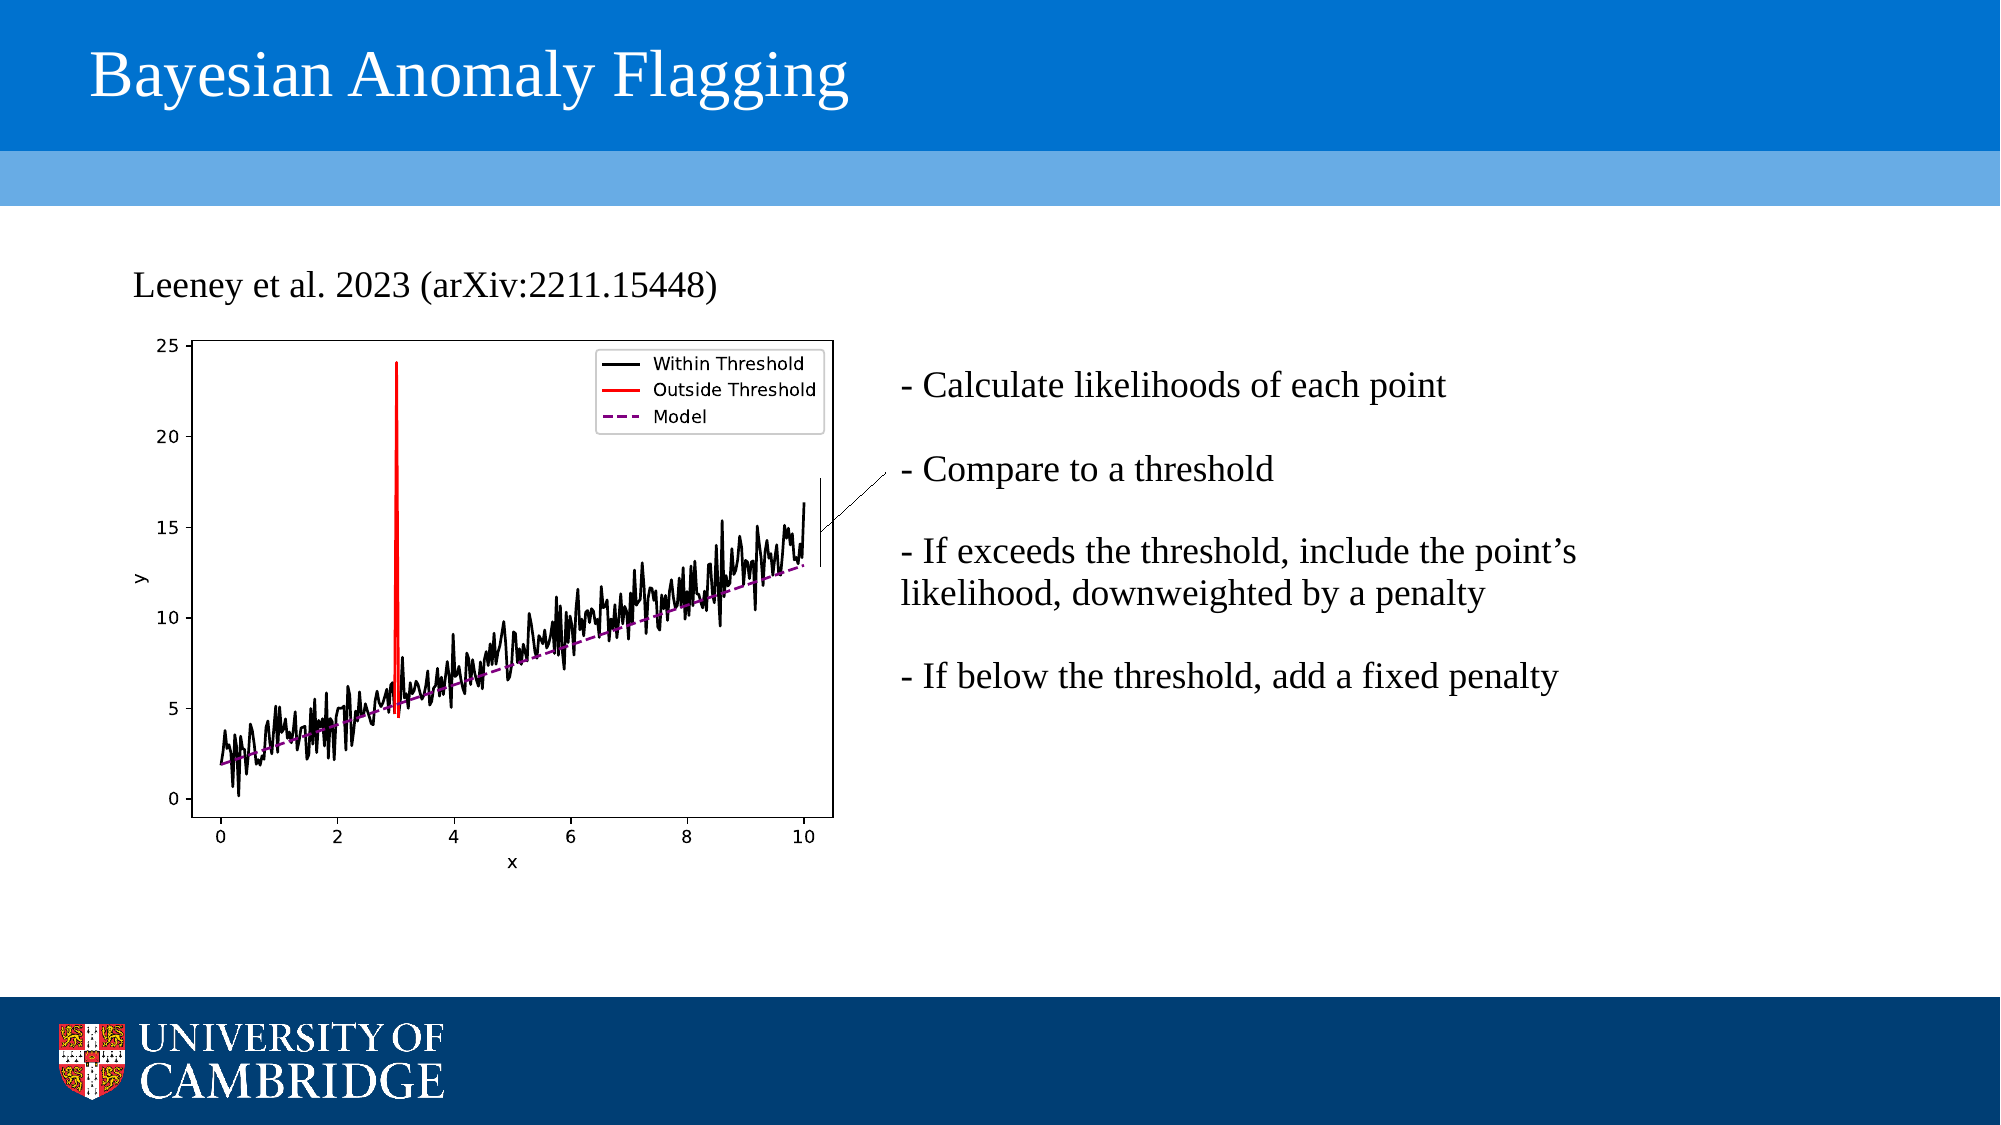

# Bayesian Anomaly Flagging
Leeney et al. 2023 (arXiv:2211.15448)
- Calculate likelihoods of each point
- Compare to a threshold
- If exceeds the threshold, include the point’s likelihood, downweighted by a penalty
- If below the threshold, add a fixed penalty